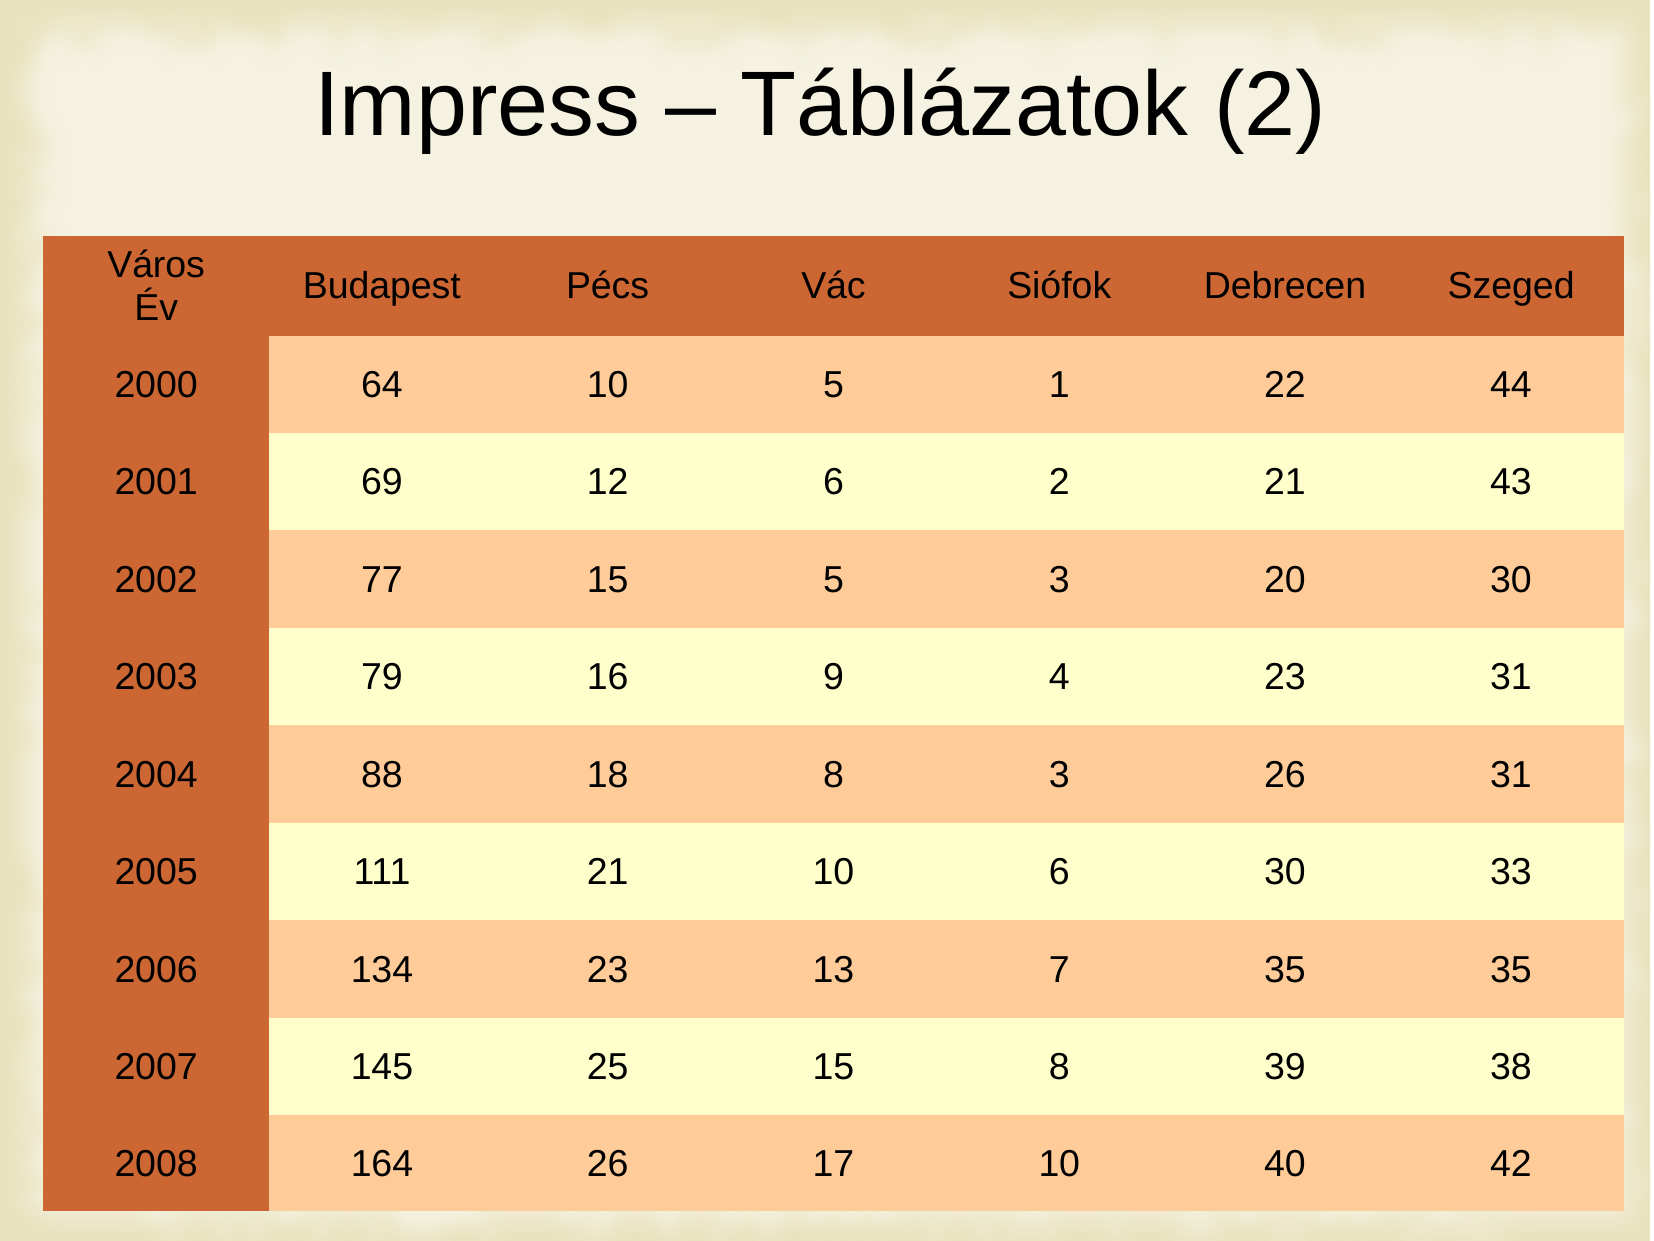

# Impress – Táblázatok (2)
| Város Év | Budapest | Pécs | Vác | Siófok | Debrecen | Szeged |
| --- | --- | --- | --- | --- | --- | --- |
| 2000 | 64 | 10 | 5 | 1 | 22 | 44 |
| 2001 | 69 | 12 | 6 | 2 | 21 | 43 |
| 2002 | 77 | 15 | 5 | 3 | 20 | 30 |
| 2003 | 79 | 16 | 9 | 4 | 23 | 31 |
| 2004 | 88 | 18 | 8 | 3 | 26 | 31 |
| 2005 | 111 | 21 | 10 | 6 | 30 | 33 |
| 2006 | 134 | 23 | 13 | 7 | 35 | 35 |
| 2007 | 145 | 25 | 15 | 8 | 39 | 38 |
| 2008 | 164 | 26 | 17 | 10 | 40 | 42 |